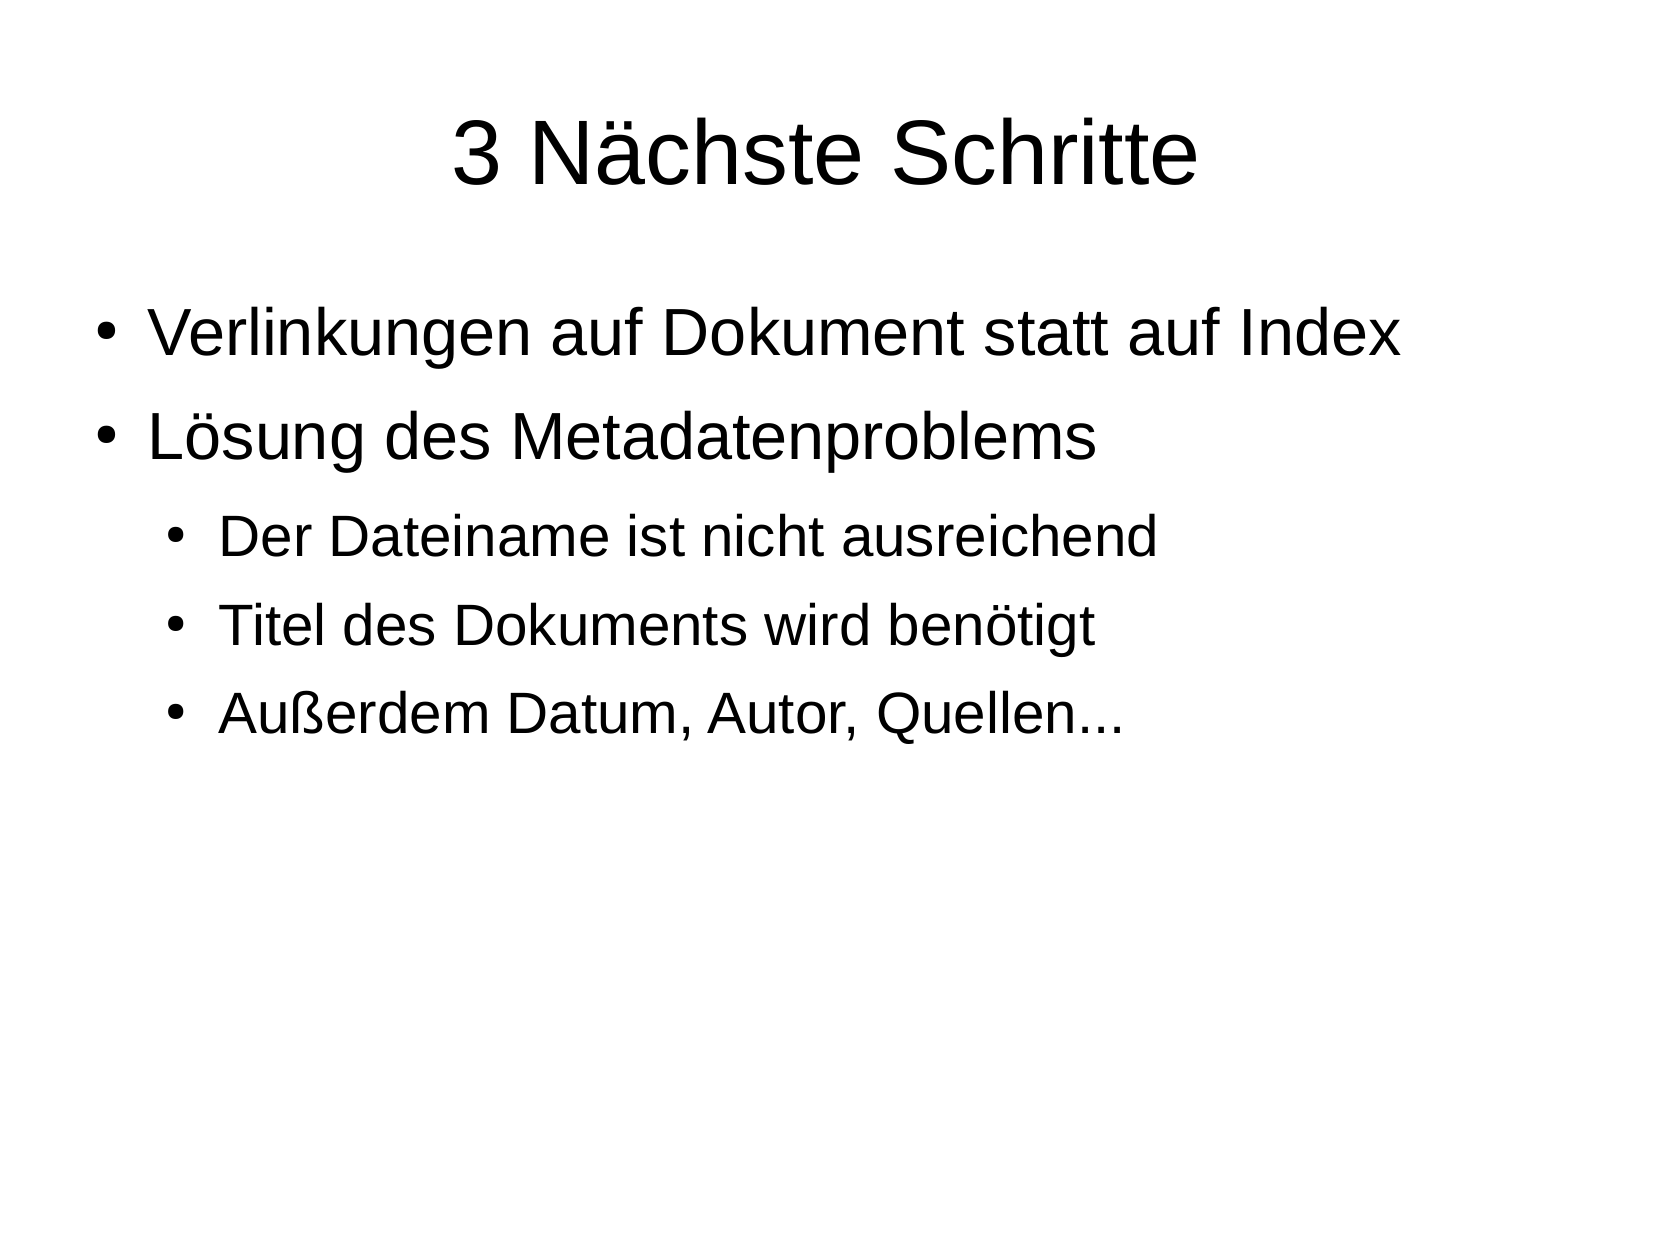

# 3 Nächste Schritte
Verlinkungen auf Dokument statt auf Index
Lösung des Metadatenproblems
Der Dateiname ist nicht ausreichend
Titel des Dokuments wird benötigt
Außerdem Datum, Autor, Quellen...